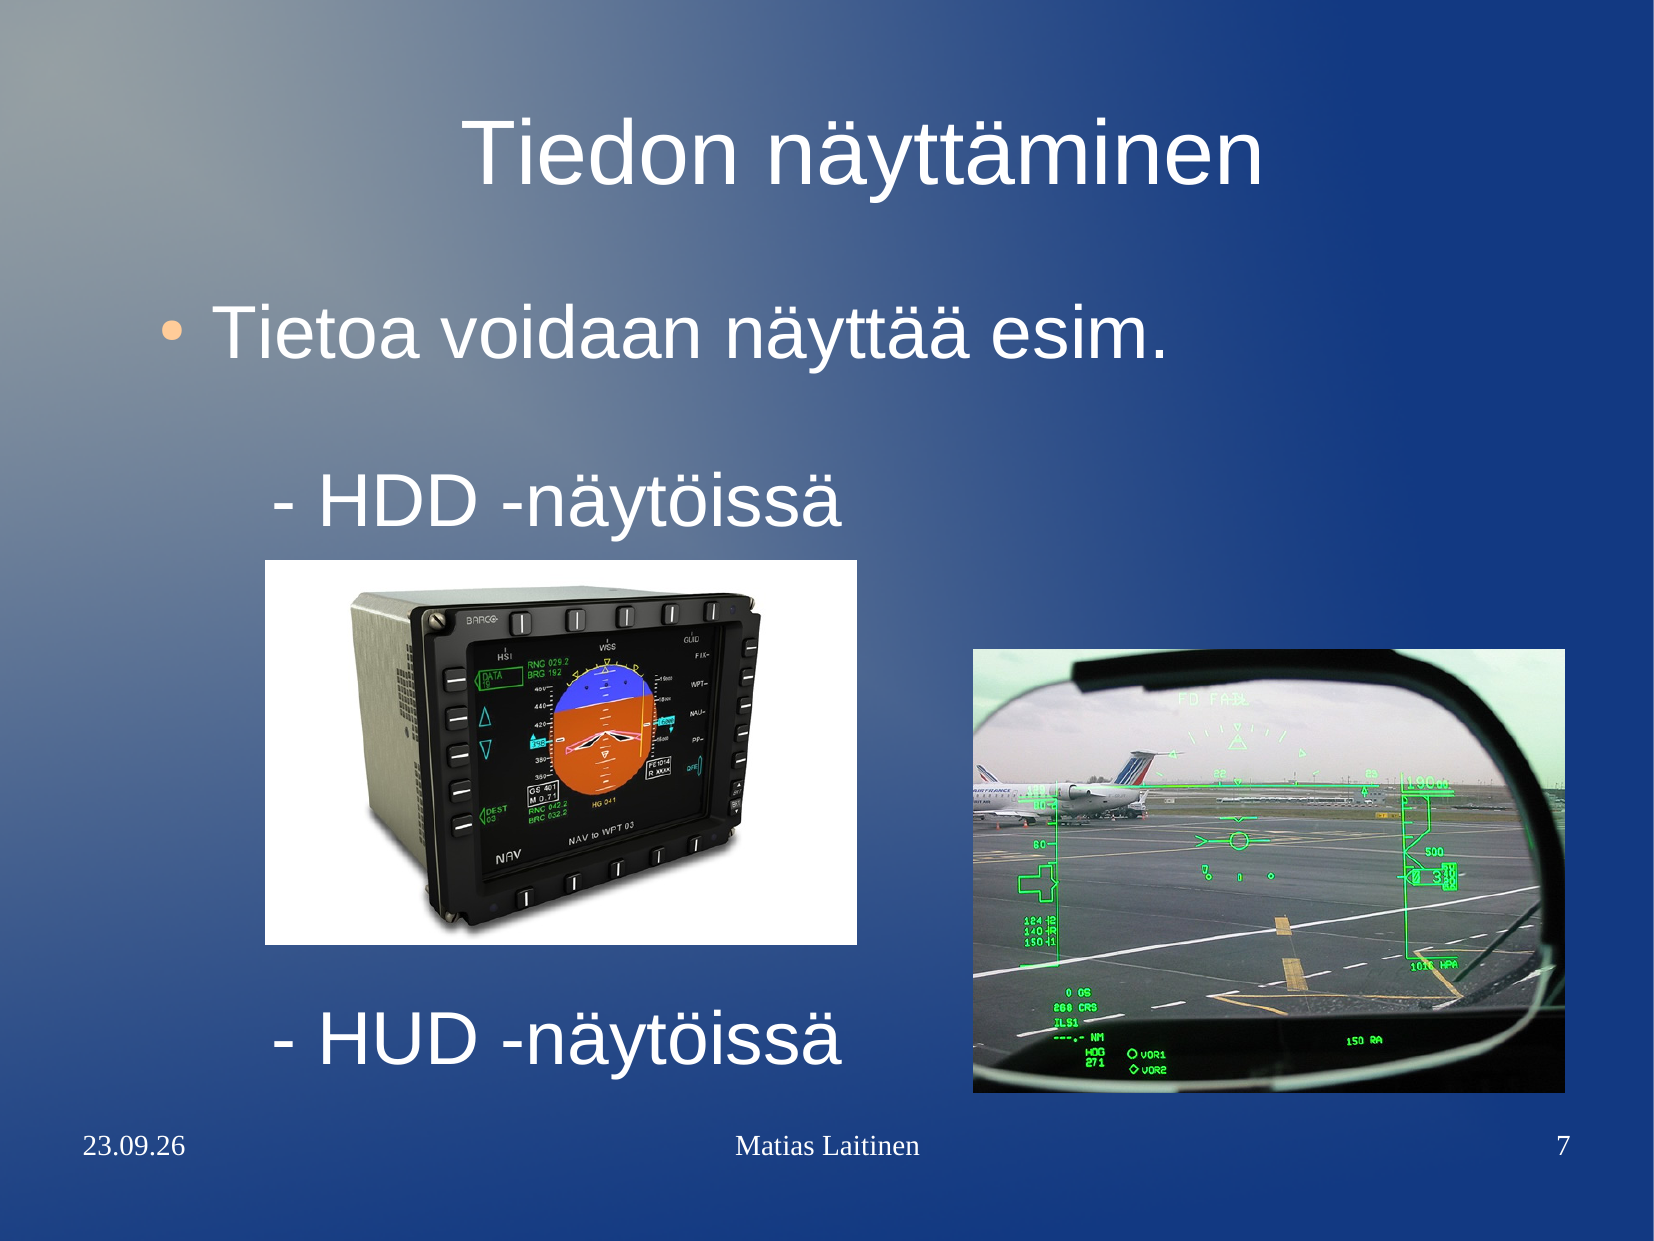

# Tiedon näyttäminen
Tietoa voidaan näyttää esim.
- HDD -näytöissä
- HUD -näytöissä
Matias Laitinen
7